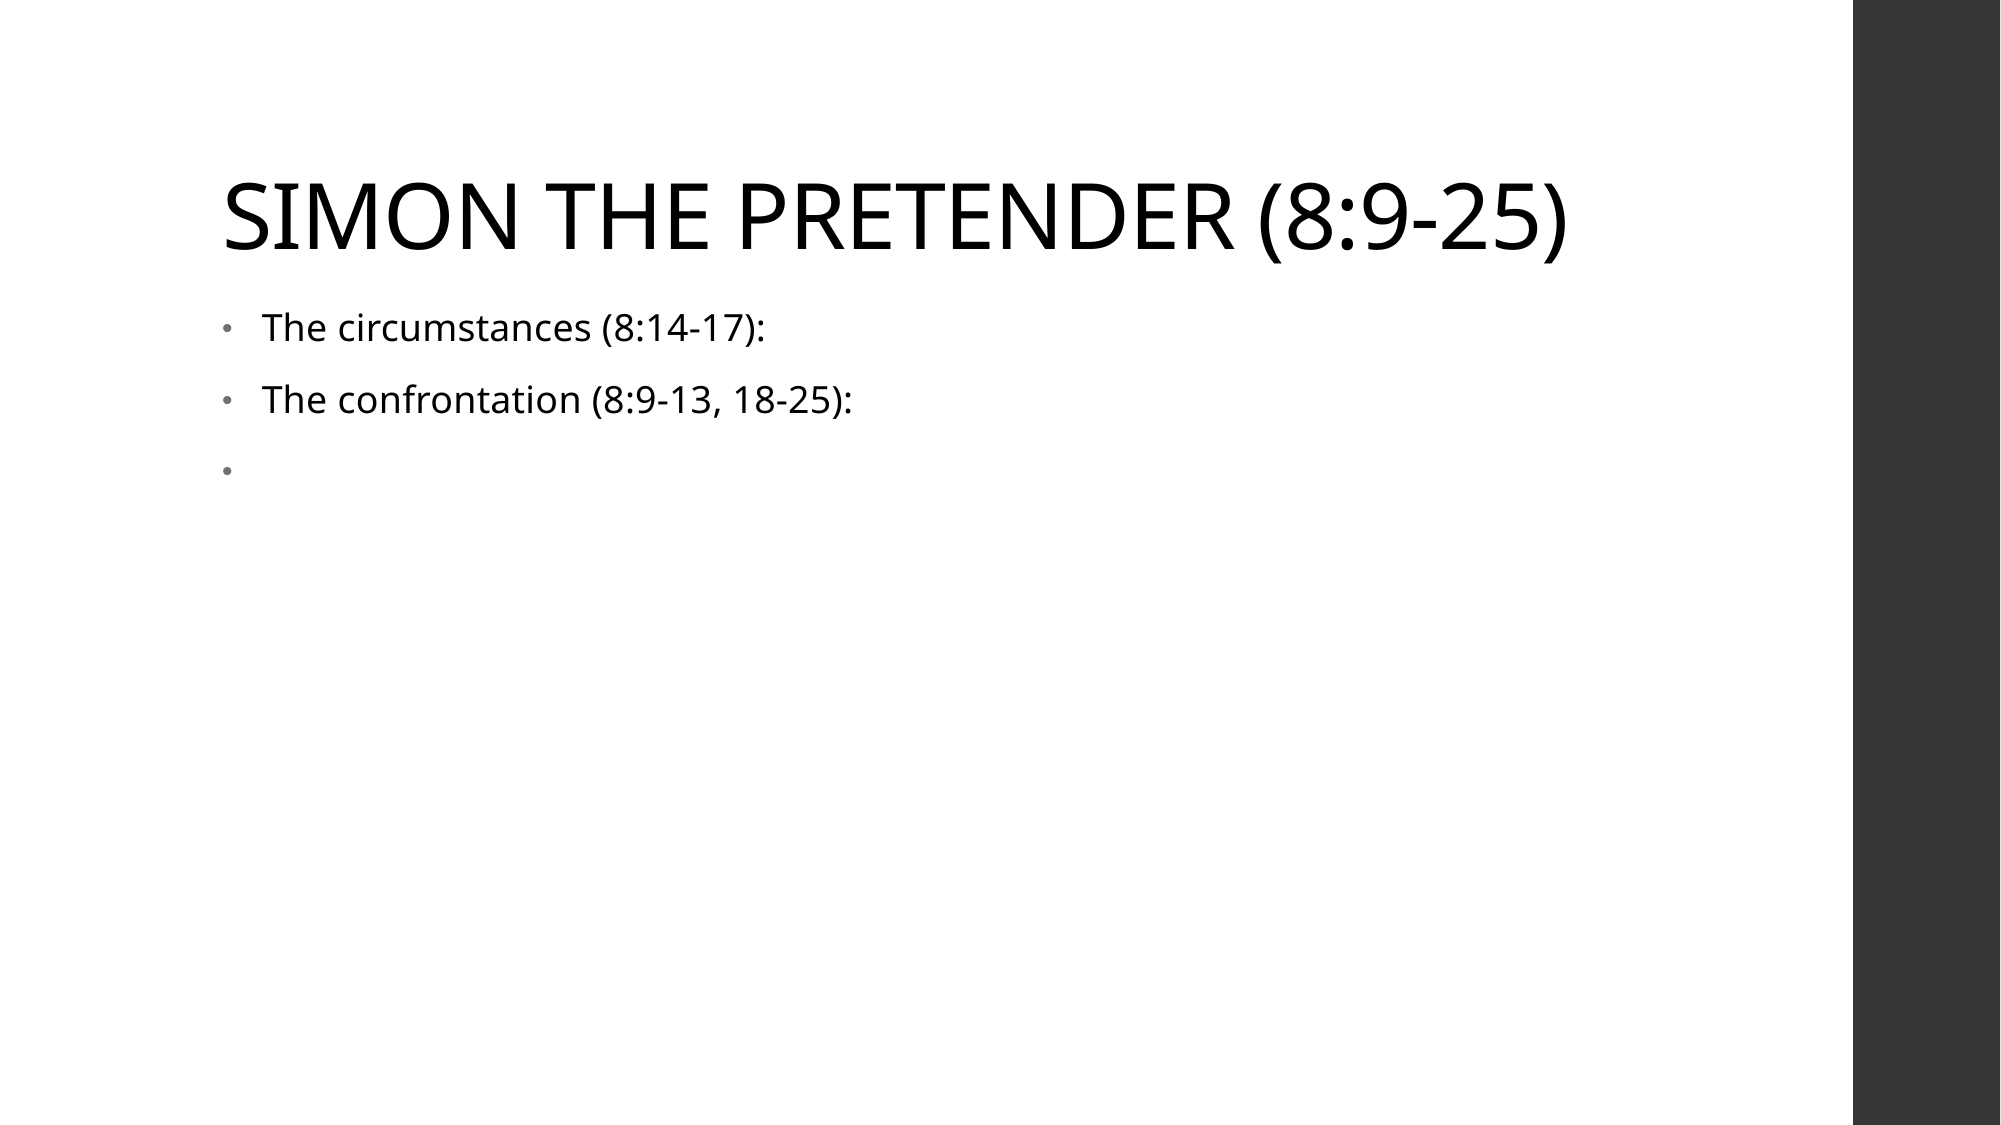

# SIMON THE PRETENDER (8:9-25)
 The circumstances (8:14-17):
 The confrontation (8:9-13, 18-25):